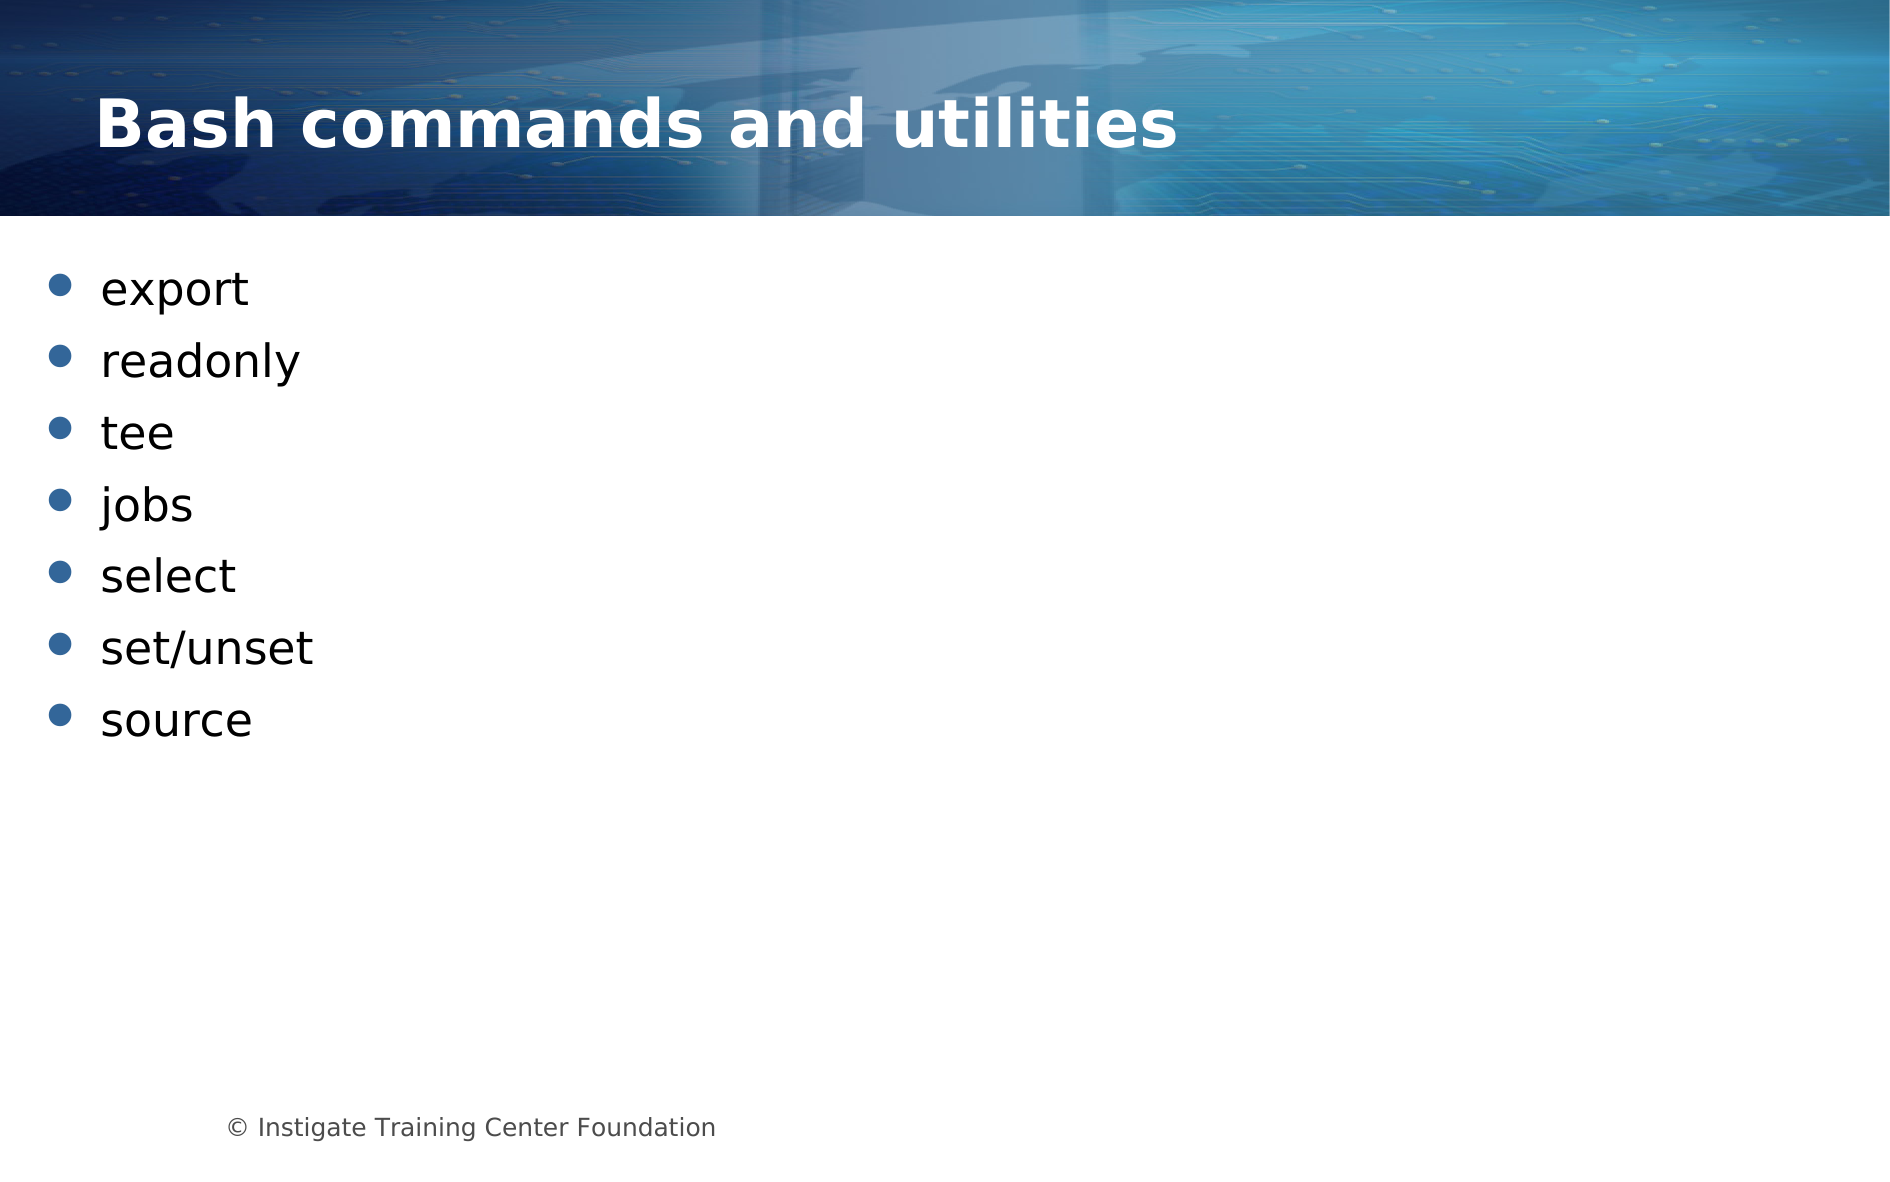

# Bash commands and utilities
export
readonly
tee
jobs
select
set/unset
source